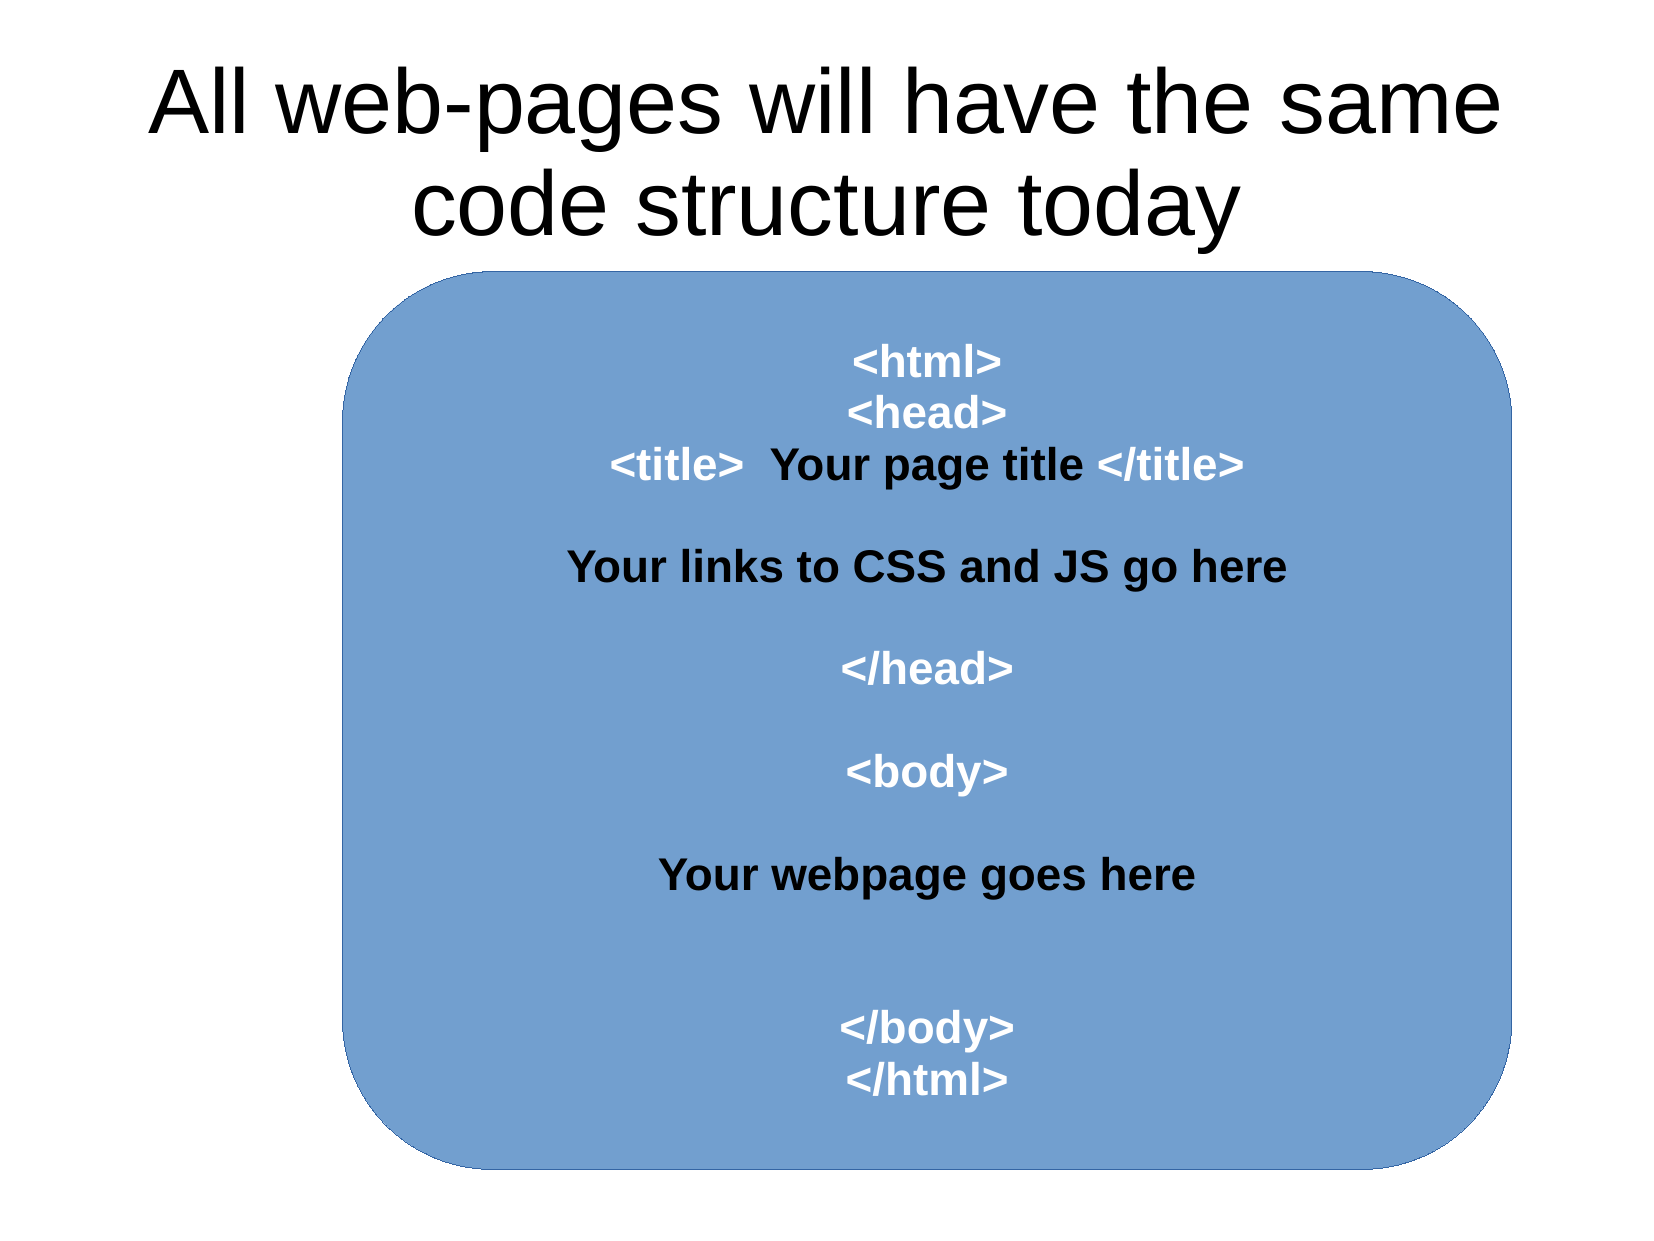

# All web-pages will have the same code structure today
<html>
<head>
<title> Your page title </title>
Your links to CSS and JS go here
</head>
<body>
Your webpage goes here
</body>
</html>